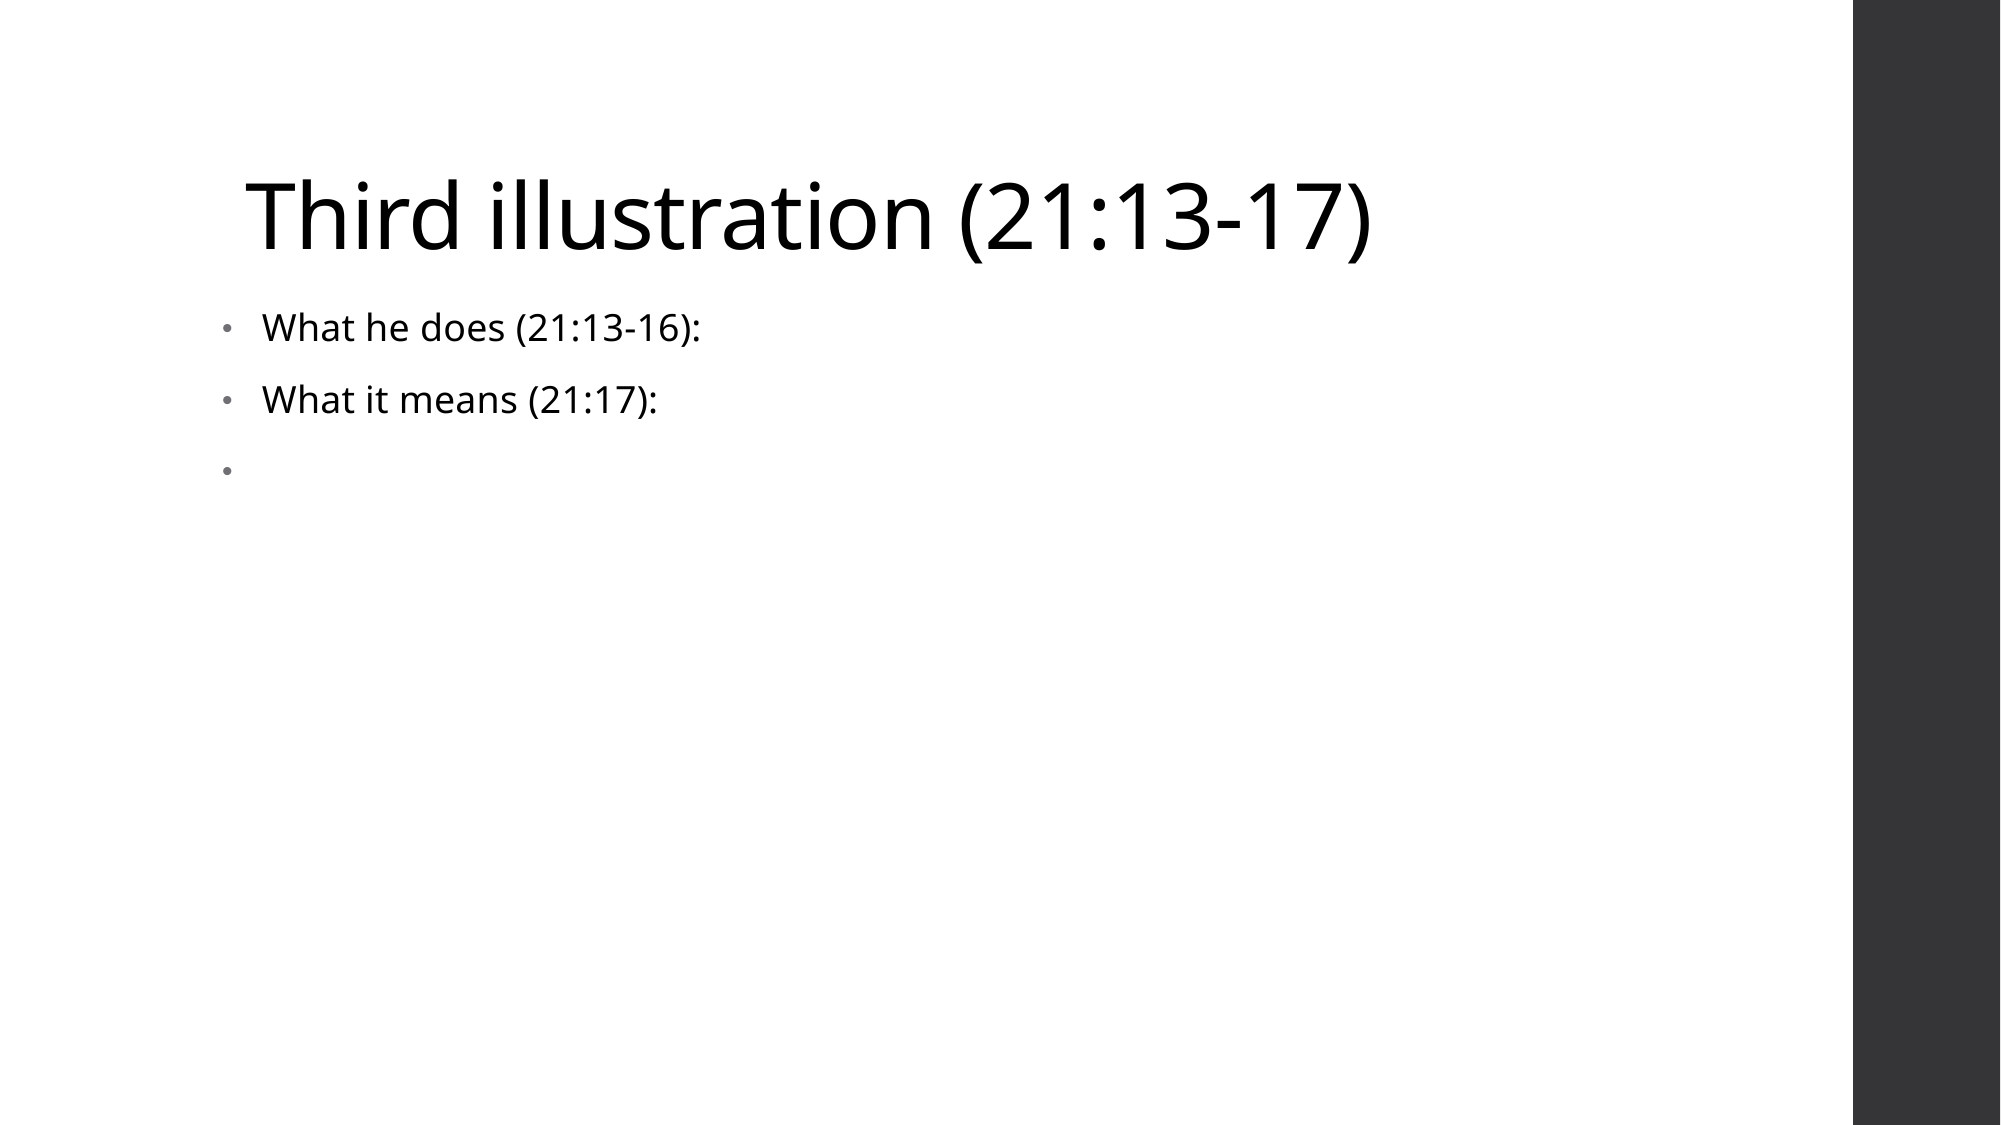

# Third illustration (21:13-17)
 What he does (21:13-16):
 What it means (21:17):